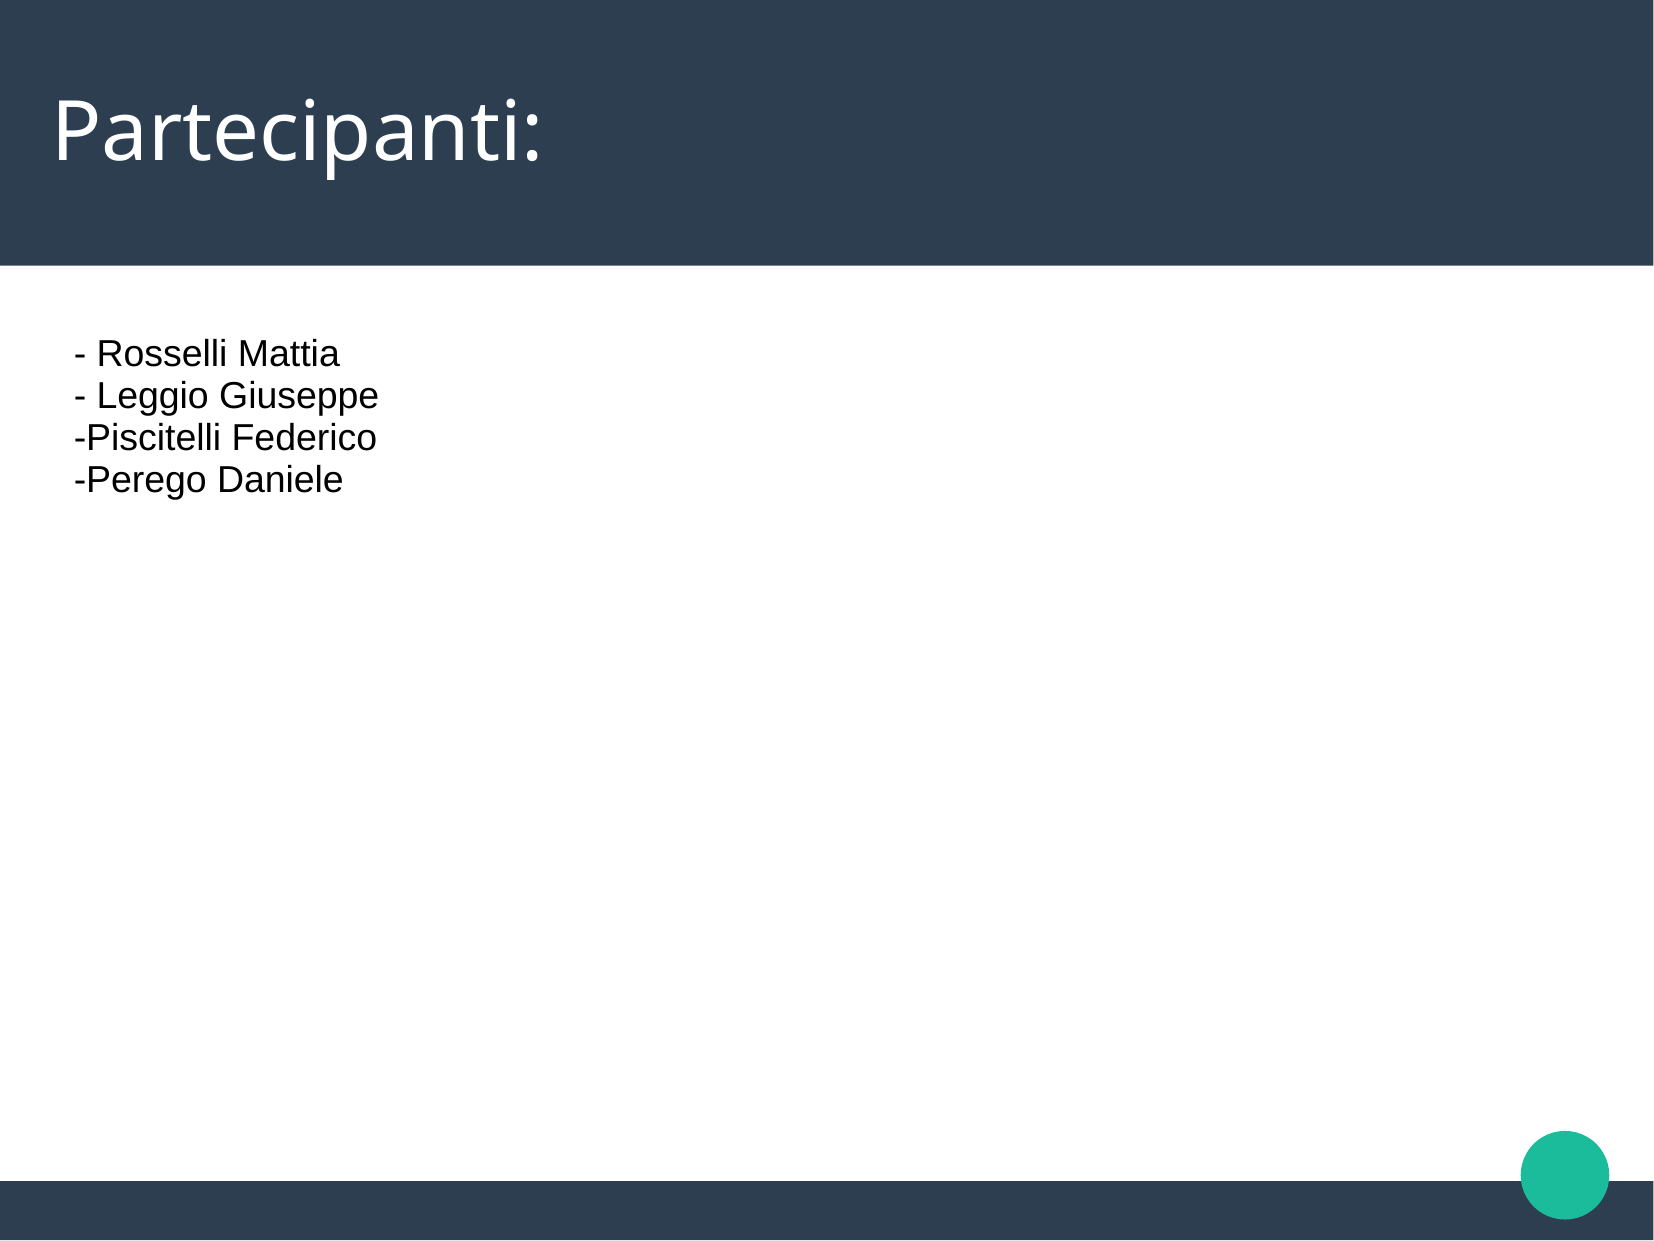

# Partecipanti:
- Rosselli Mattia
- Leggio Giuseppe
-Piscitelli Federico
-Perego Daniele